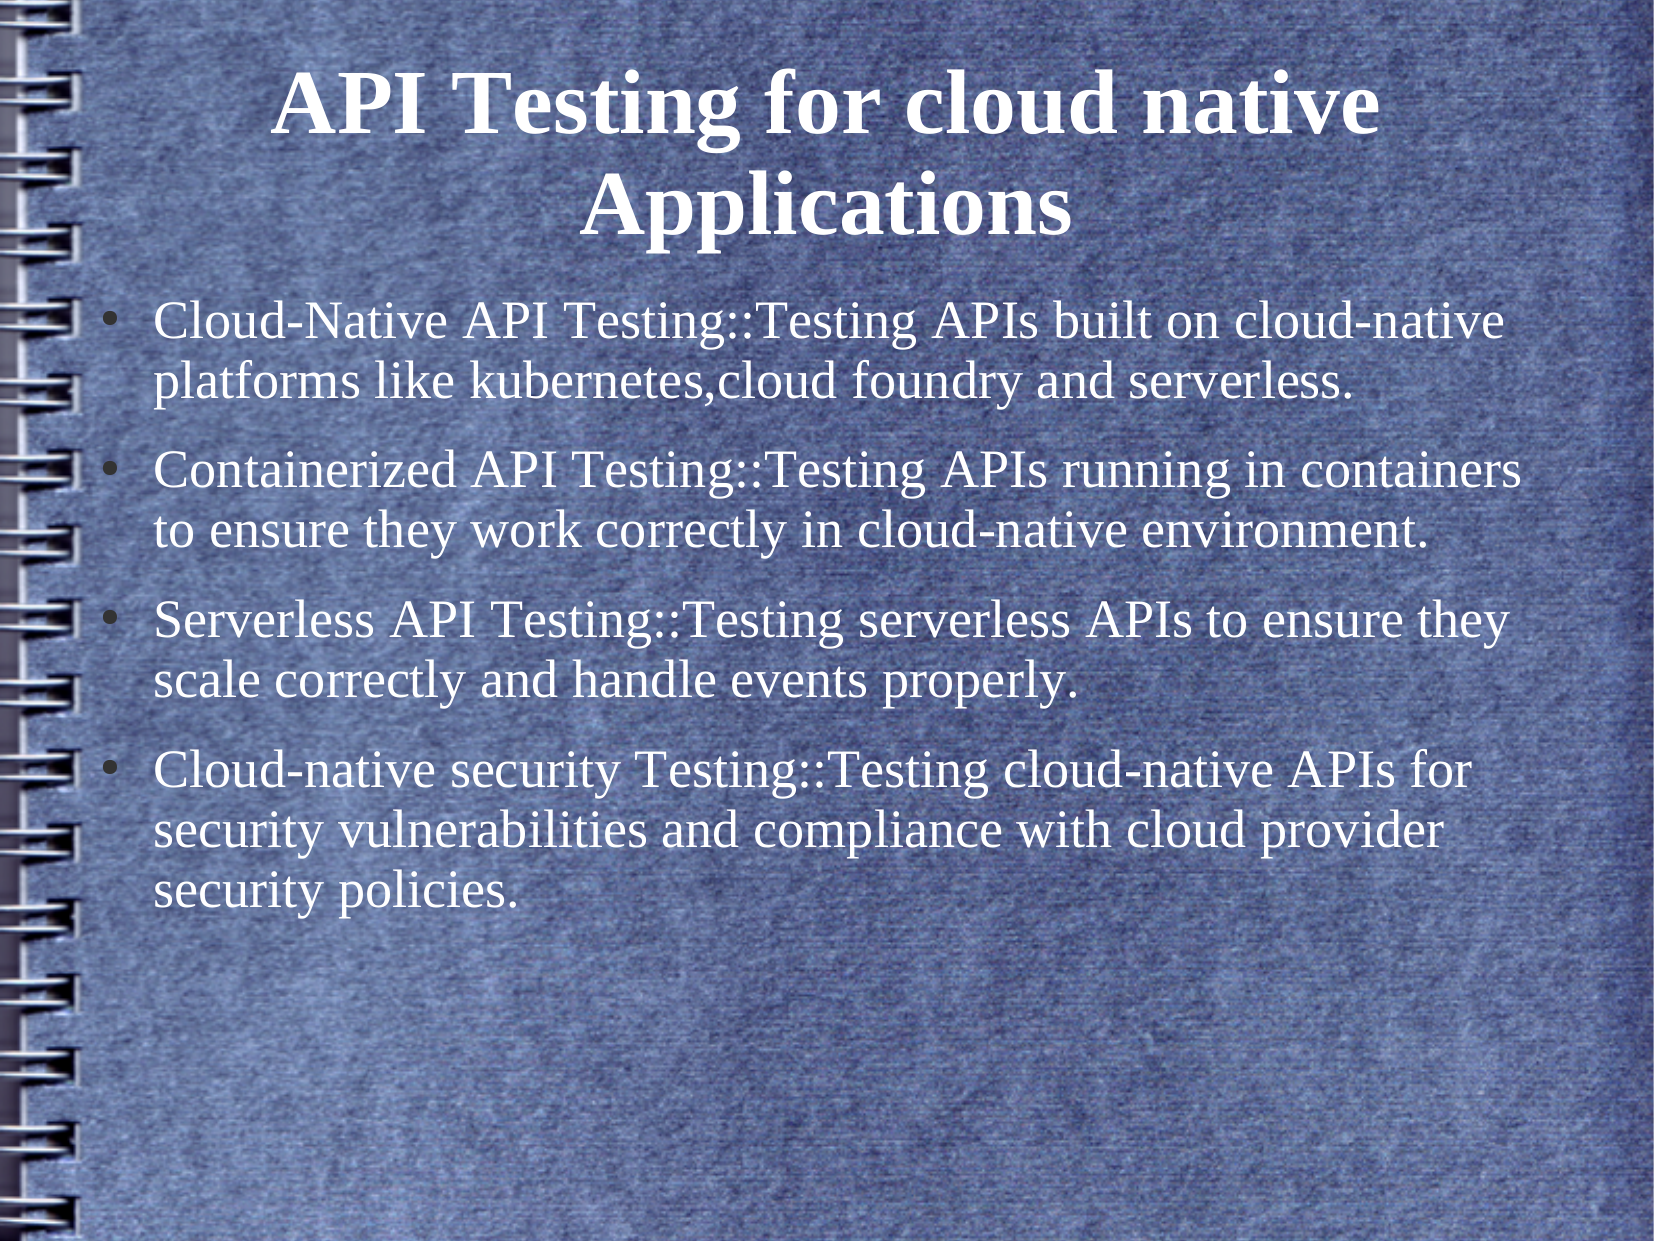

# API Testing for cloud native Applications
Cloud-Native API Testing::Testing APIs built on cloud-native platforms like kubernetes,cloud foundry and serverless.
Containerized API Testing::Testing APIs running in containers to ensure they work correctly in cloud-native environment.
Serverless API Testing::Testing serverless APIs to ensure they scale correctly and handle events properly.
Cloud-native security Testing::Testing cloud-native APIs for security vulnerabilities and compliance with cloud provider security policies.